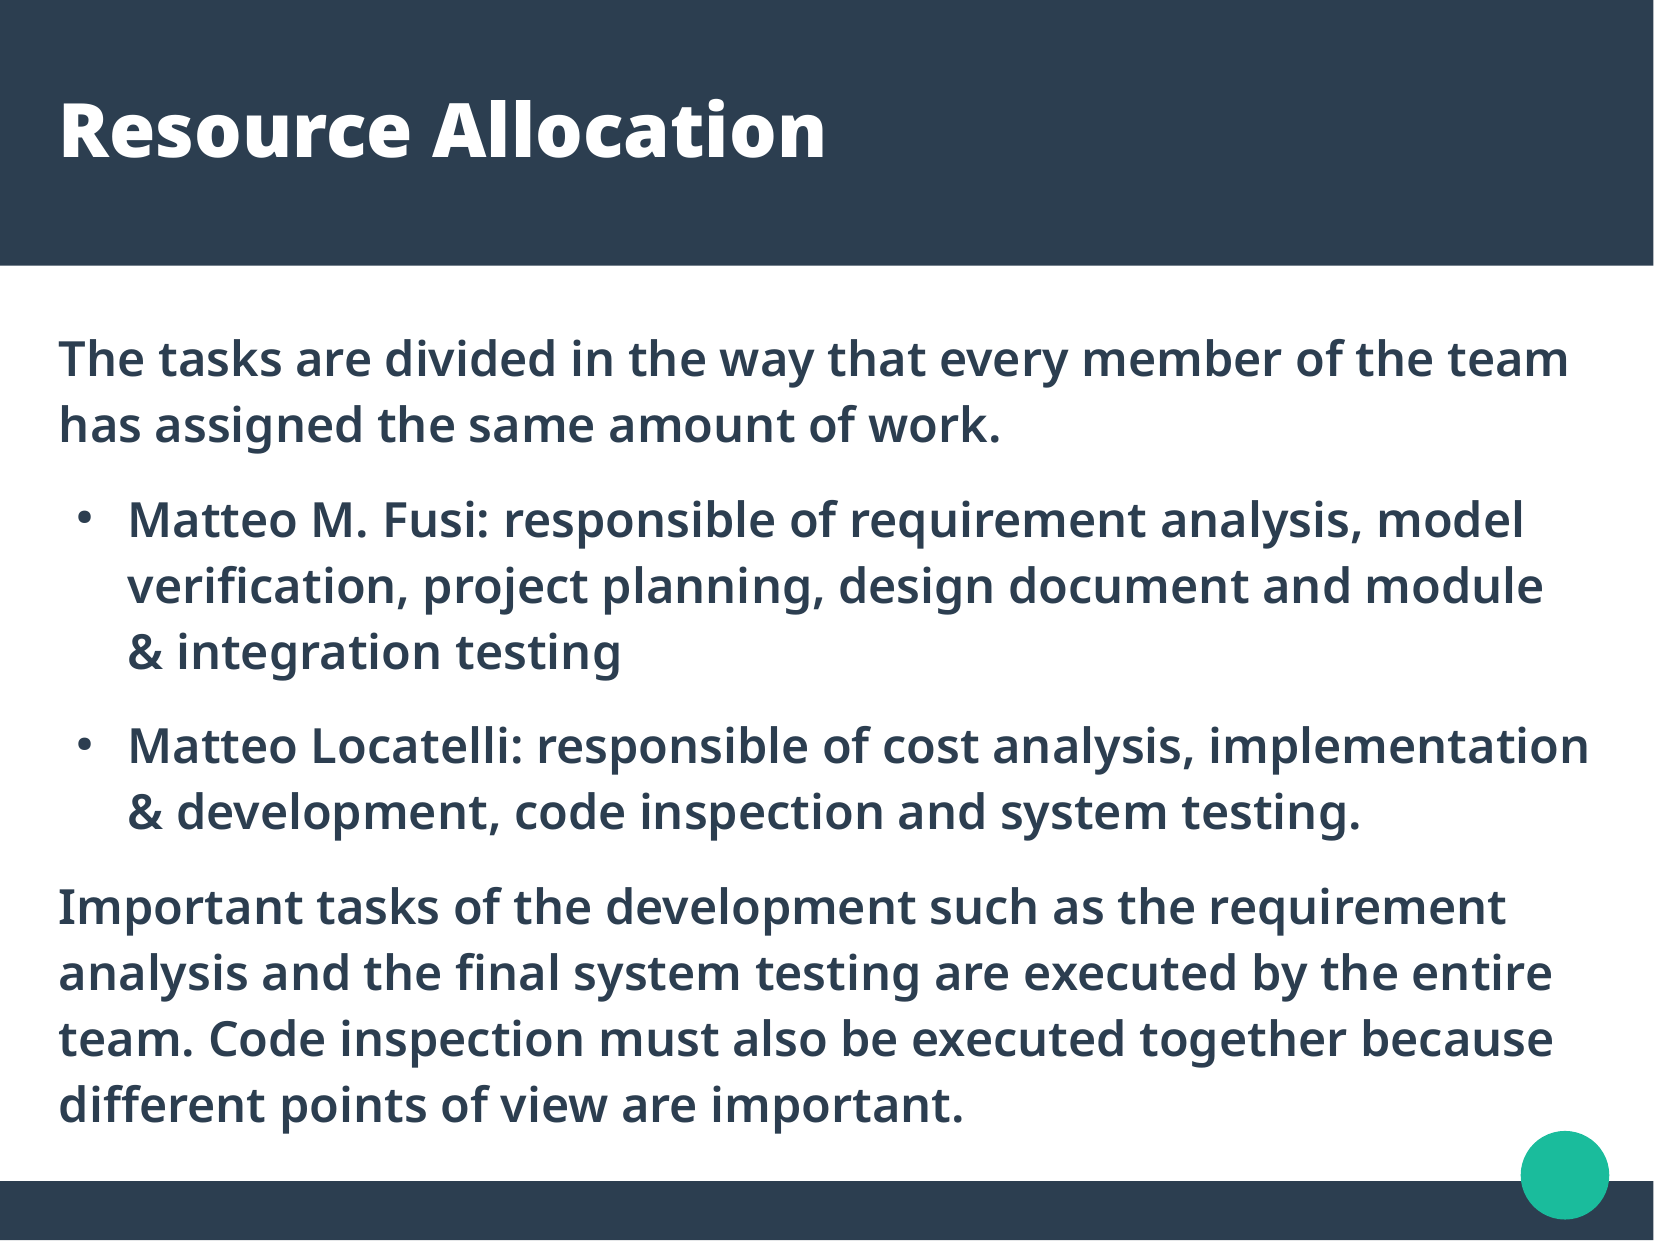

# Resource Allocation
The tasks are divided in the way that every member of the team has assigned the same amount of work.
Matteo M. Fusi: responsible of requirement analysis, model verification, project planning, design document and module & integration testing
Matteo Locatelli: responsible of cost analysis, implementation & development, code inspection and system testing.
Important tasks of the development such as the requirement analysis and the final system testing are executed by the entire team. Code inspection must also be executed together because different points of view are important.